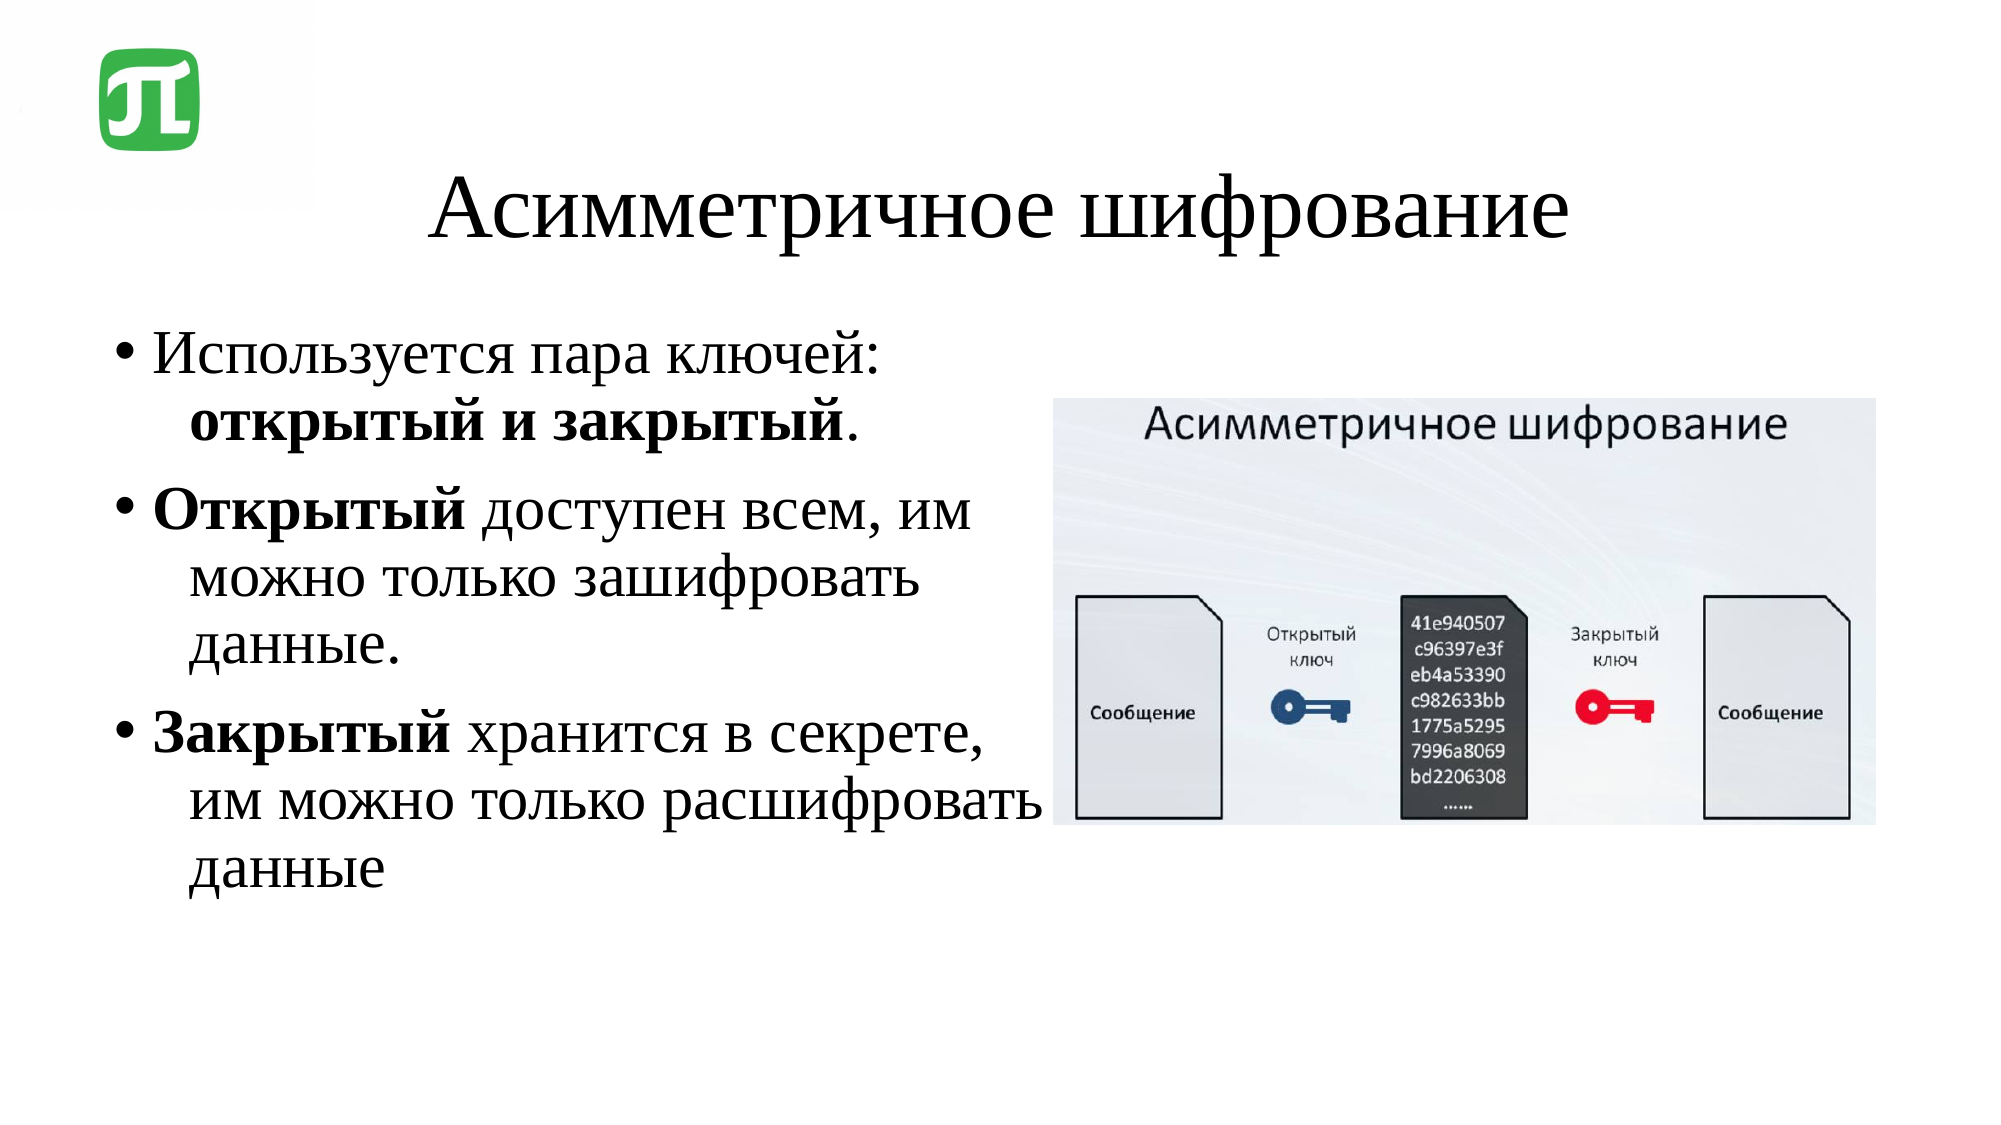

# Асимметричное шифрование
Используется пара ключей: открытый и закрытый.
Открытый доступен всем, им можно только зашифровать данные.
Закрытый хранится в секрете, им можно только расшифровать данные